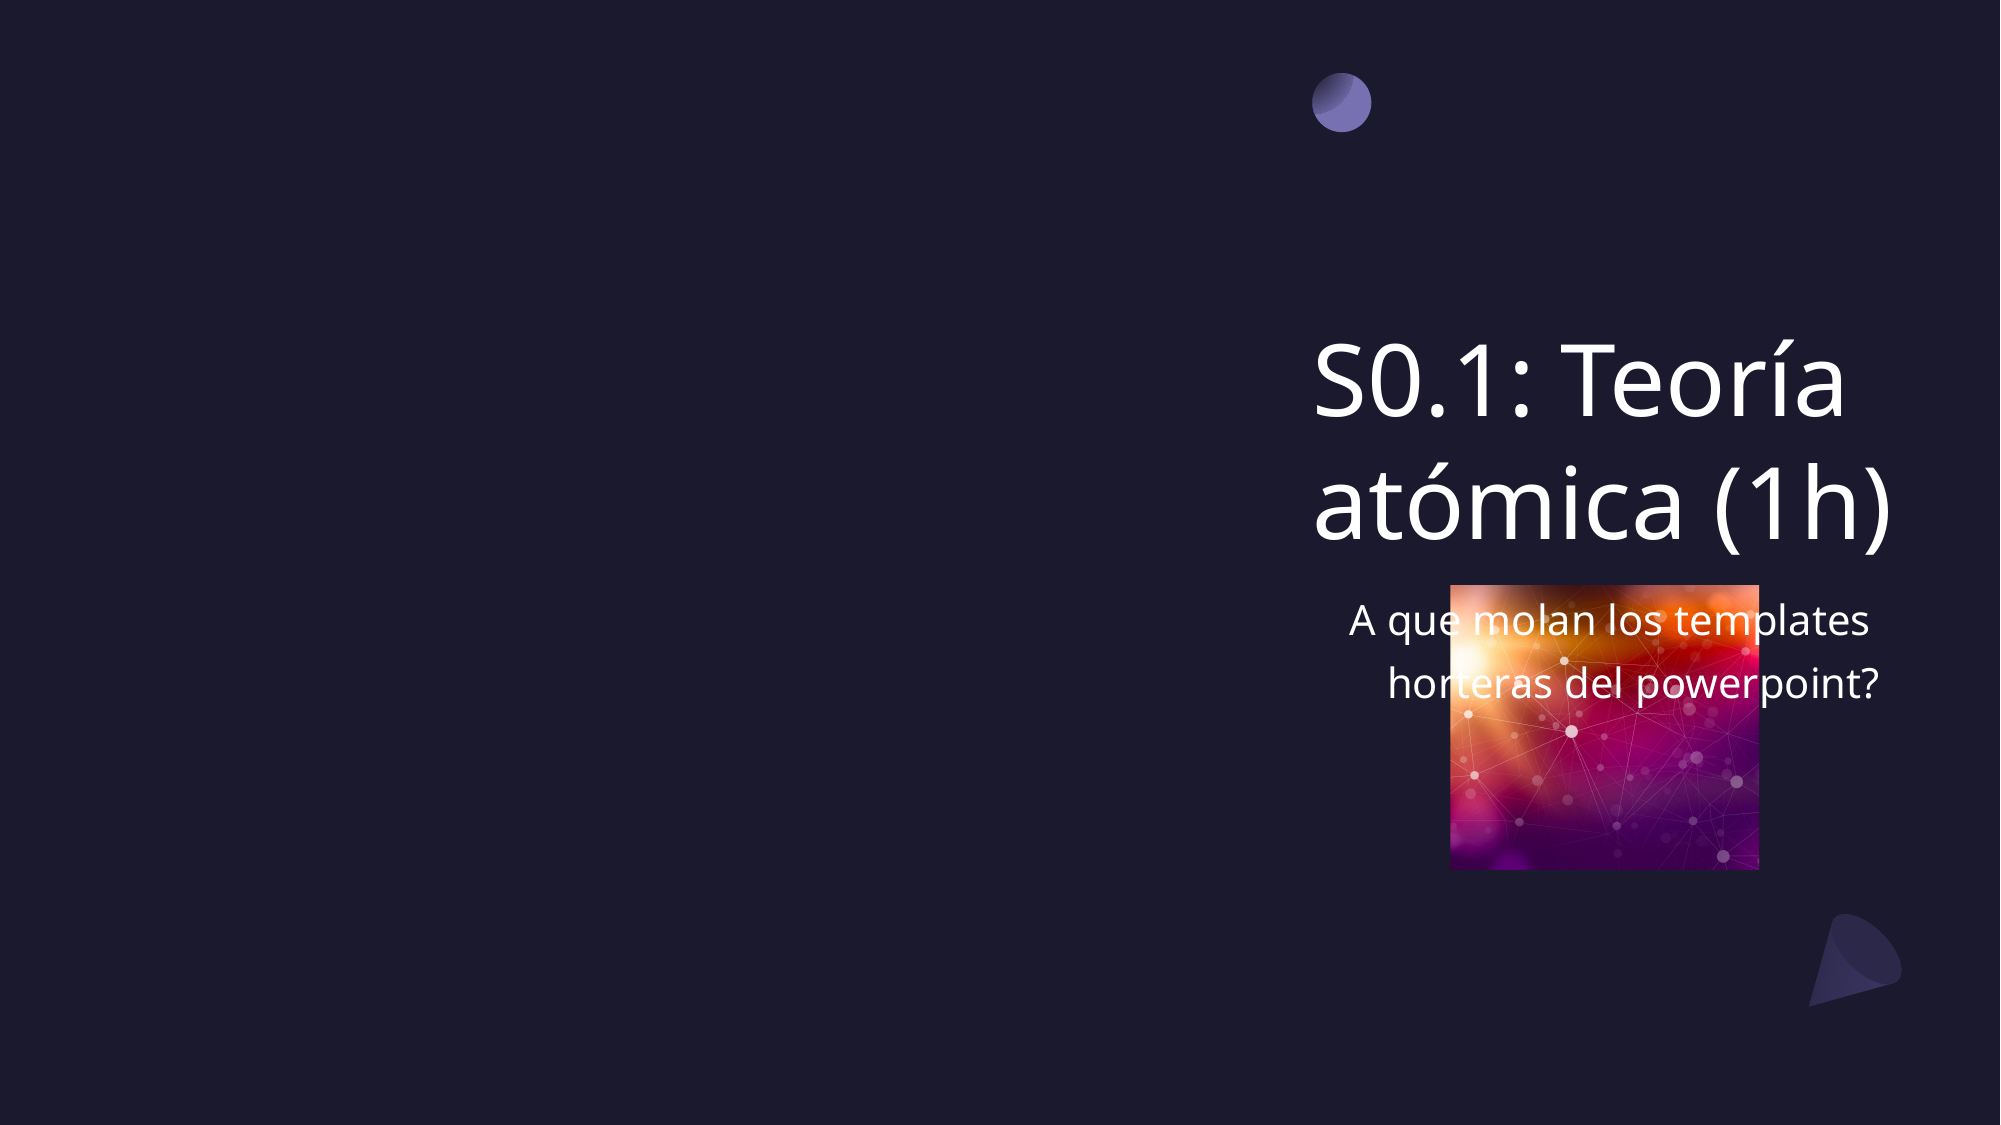

# S0.1: Teoría atómica (1h)
A que molan los templates horteras del powerpoint?